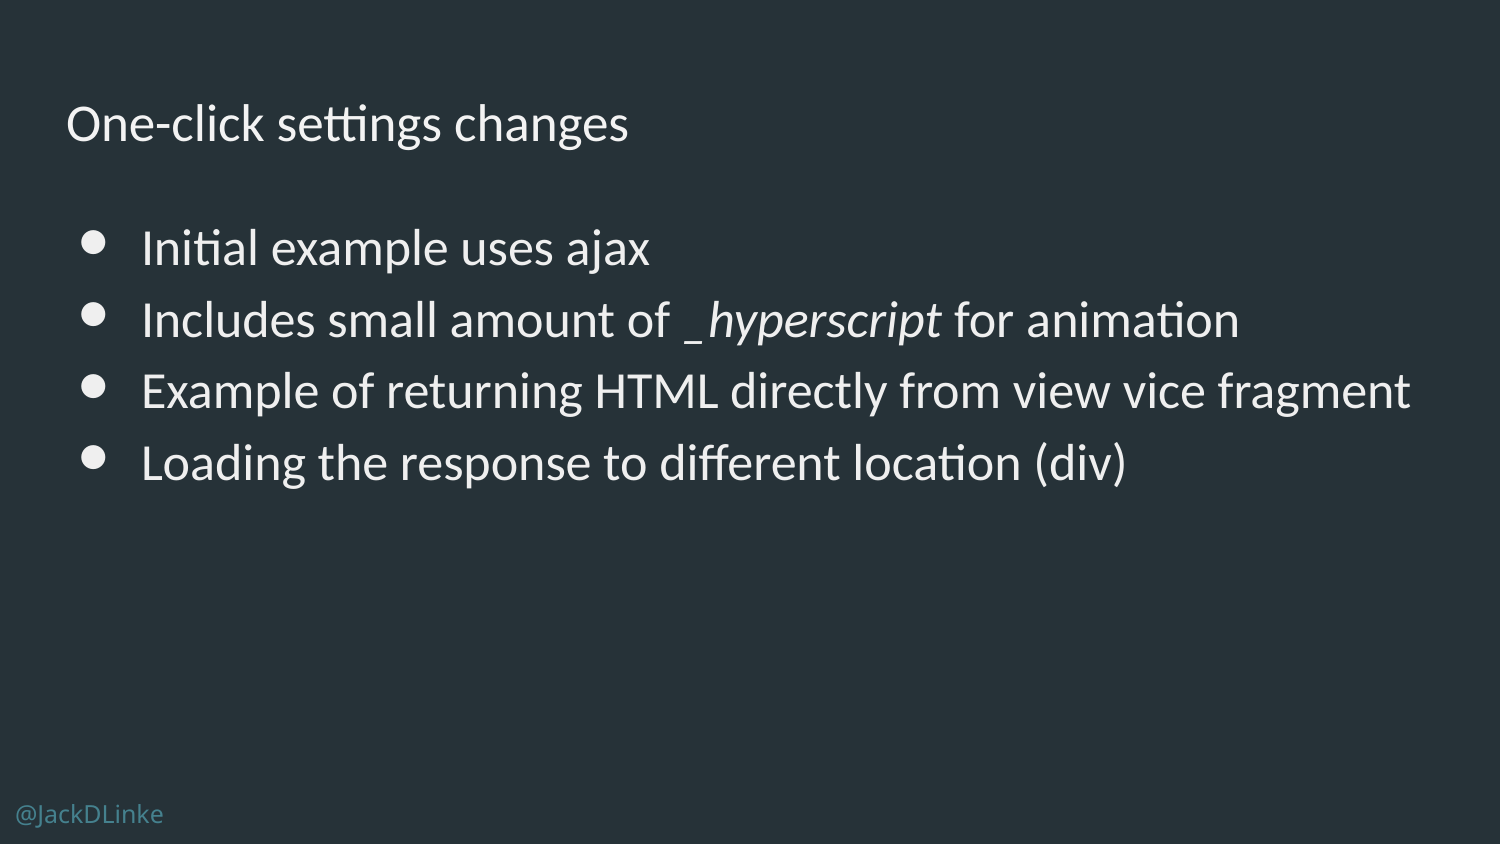

# One-click settings changes
Initial example uses ajax
Includes small amount of _hyperscript for animation
Example of returning HTML directly from view vice fragment
Loading the response to different location (div)